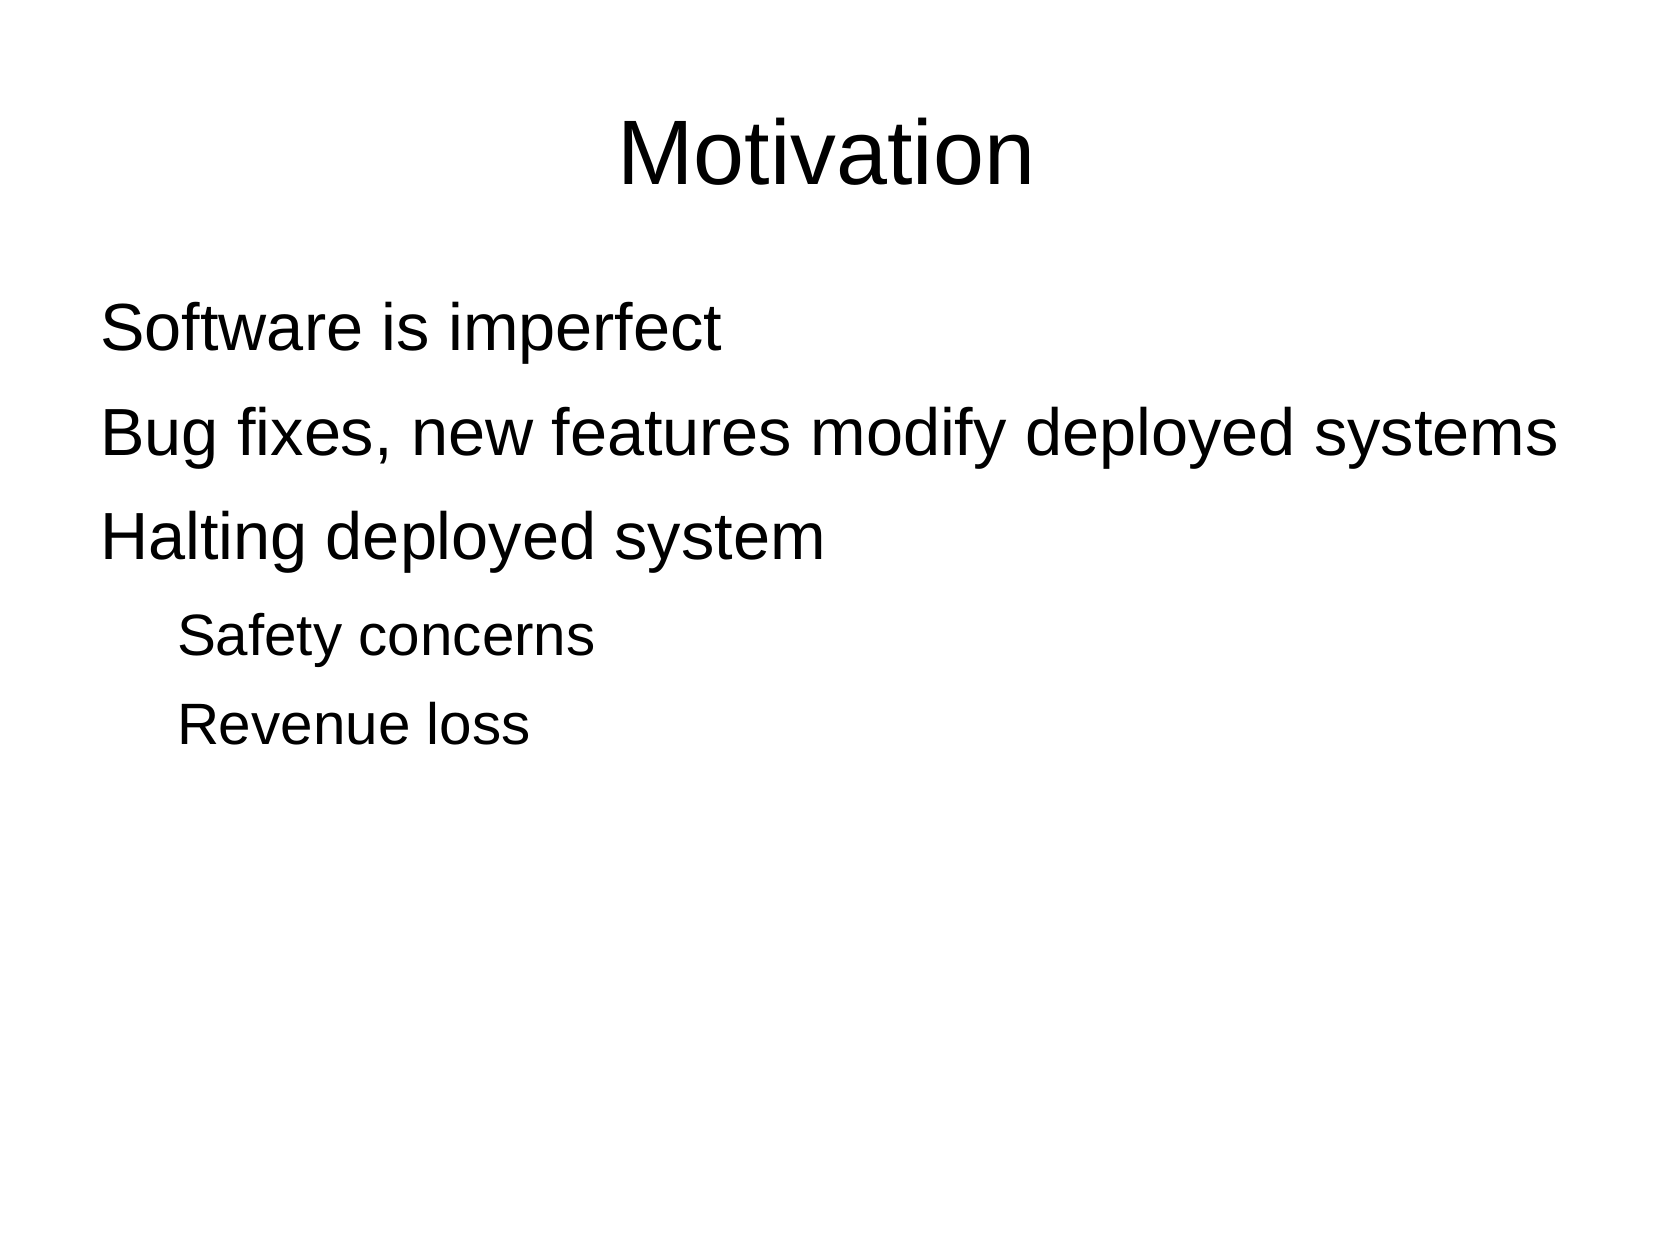

# Motivation
Software is imperfect
Bug fixes, new features modify deployed systems
Halting deployed system
Safety concerns
Revenue loss